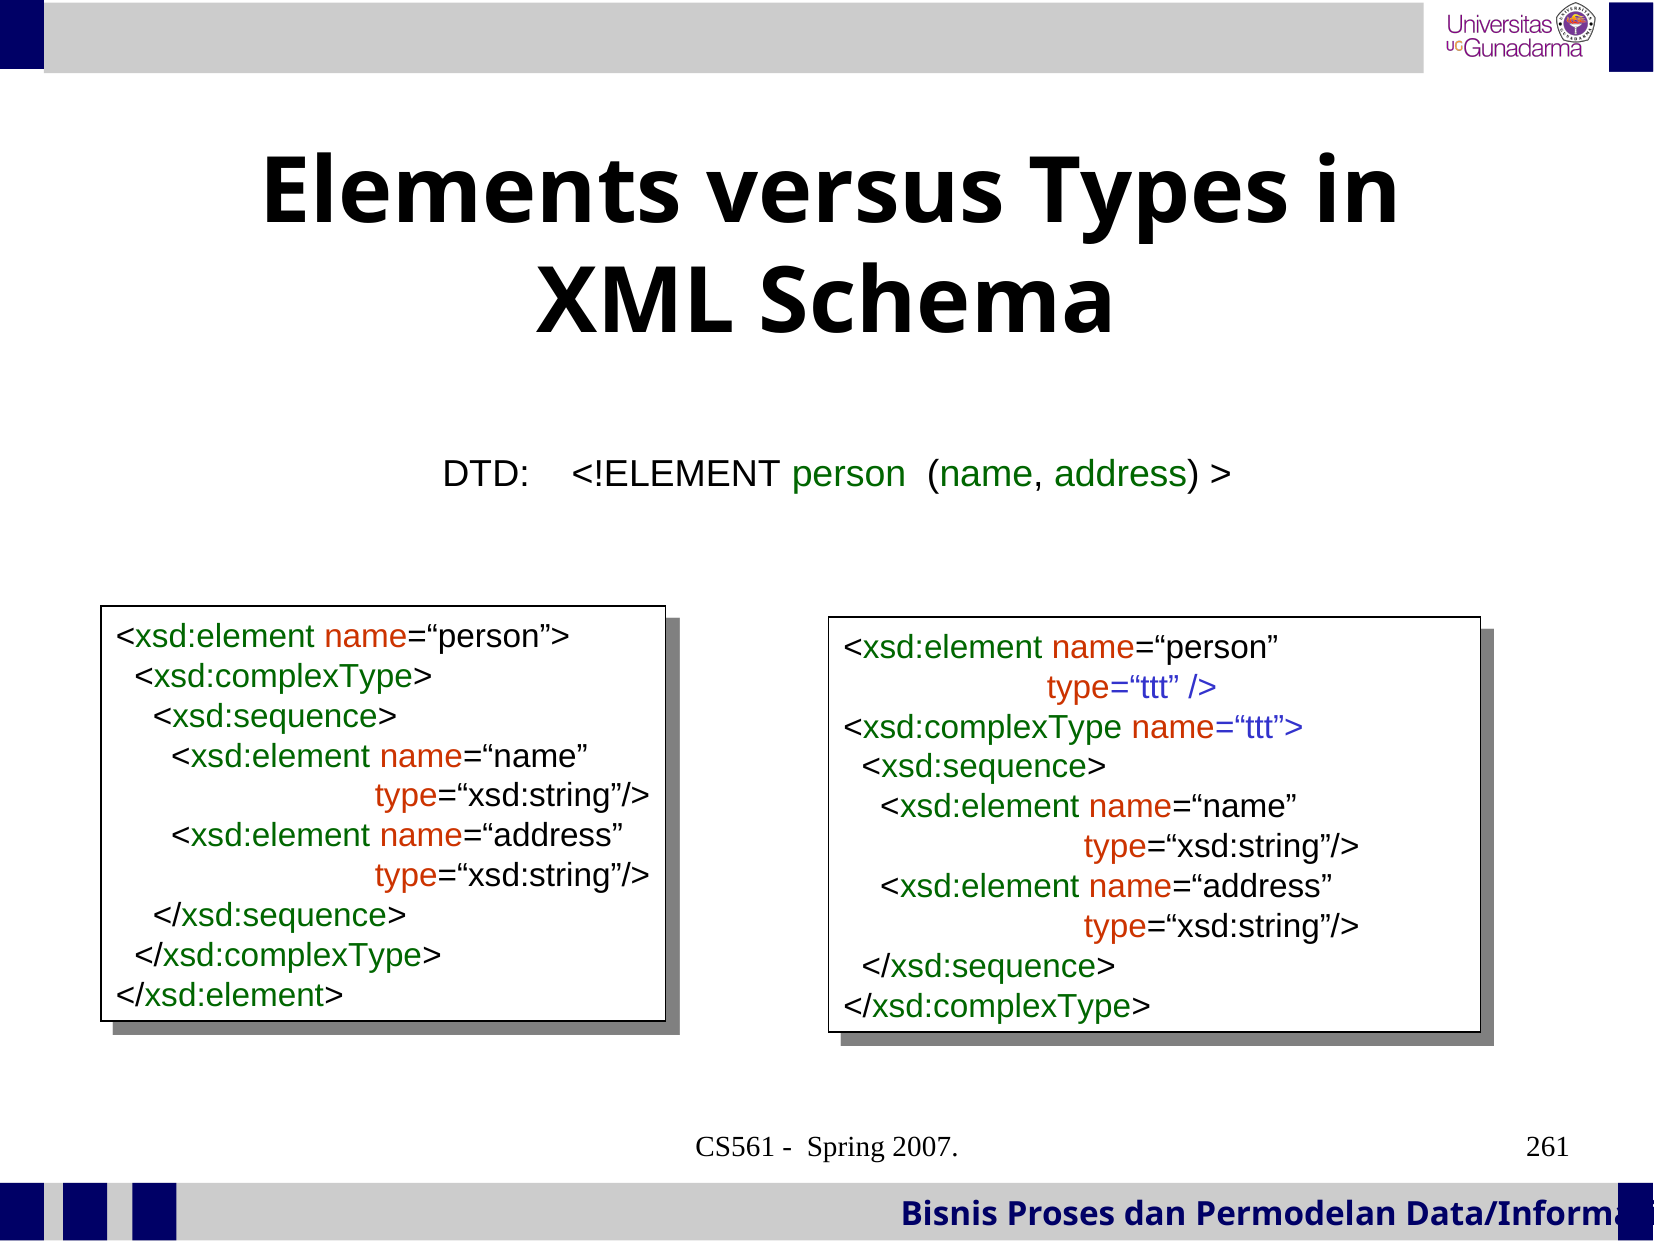

# Elements versus Types in XML Schema
DTD: <!ELEMENT person (name, address) >
<xsd:element name=“person”>
 <xsd:complexType>
 <xsd:sequence>
 <xsd:element name=“name”
 type=“xsd:string”/>
 <xsd:element name=“address”
 type=“xsd:string”/>
 </xsd:sequence>
 </xsd:complexType>
</xsd:element>
<xsd:element name=“person”
 type=“ttt” />
<xsd:complexType name=“ttt”>
 <xsd:sequence>
 <xsd:element name=“name”
 type=“xsd:string”/>
 <xsd:element name=“address”
 type=“xsd:string”/>
 </xsd:sequence>
</xsd:complexType>
CS561 - Spring 2007.
261